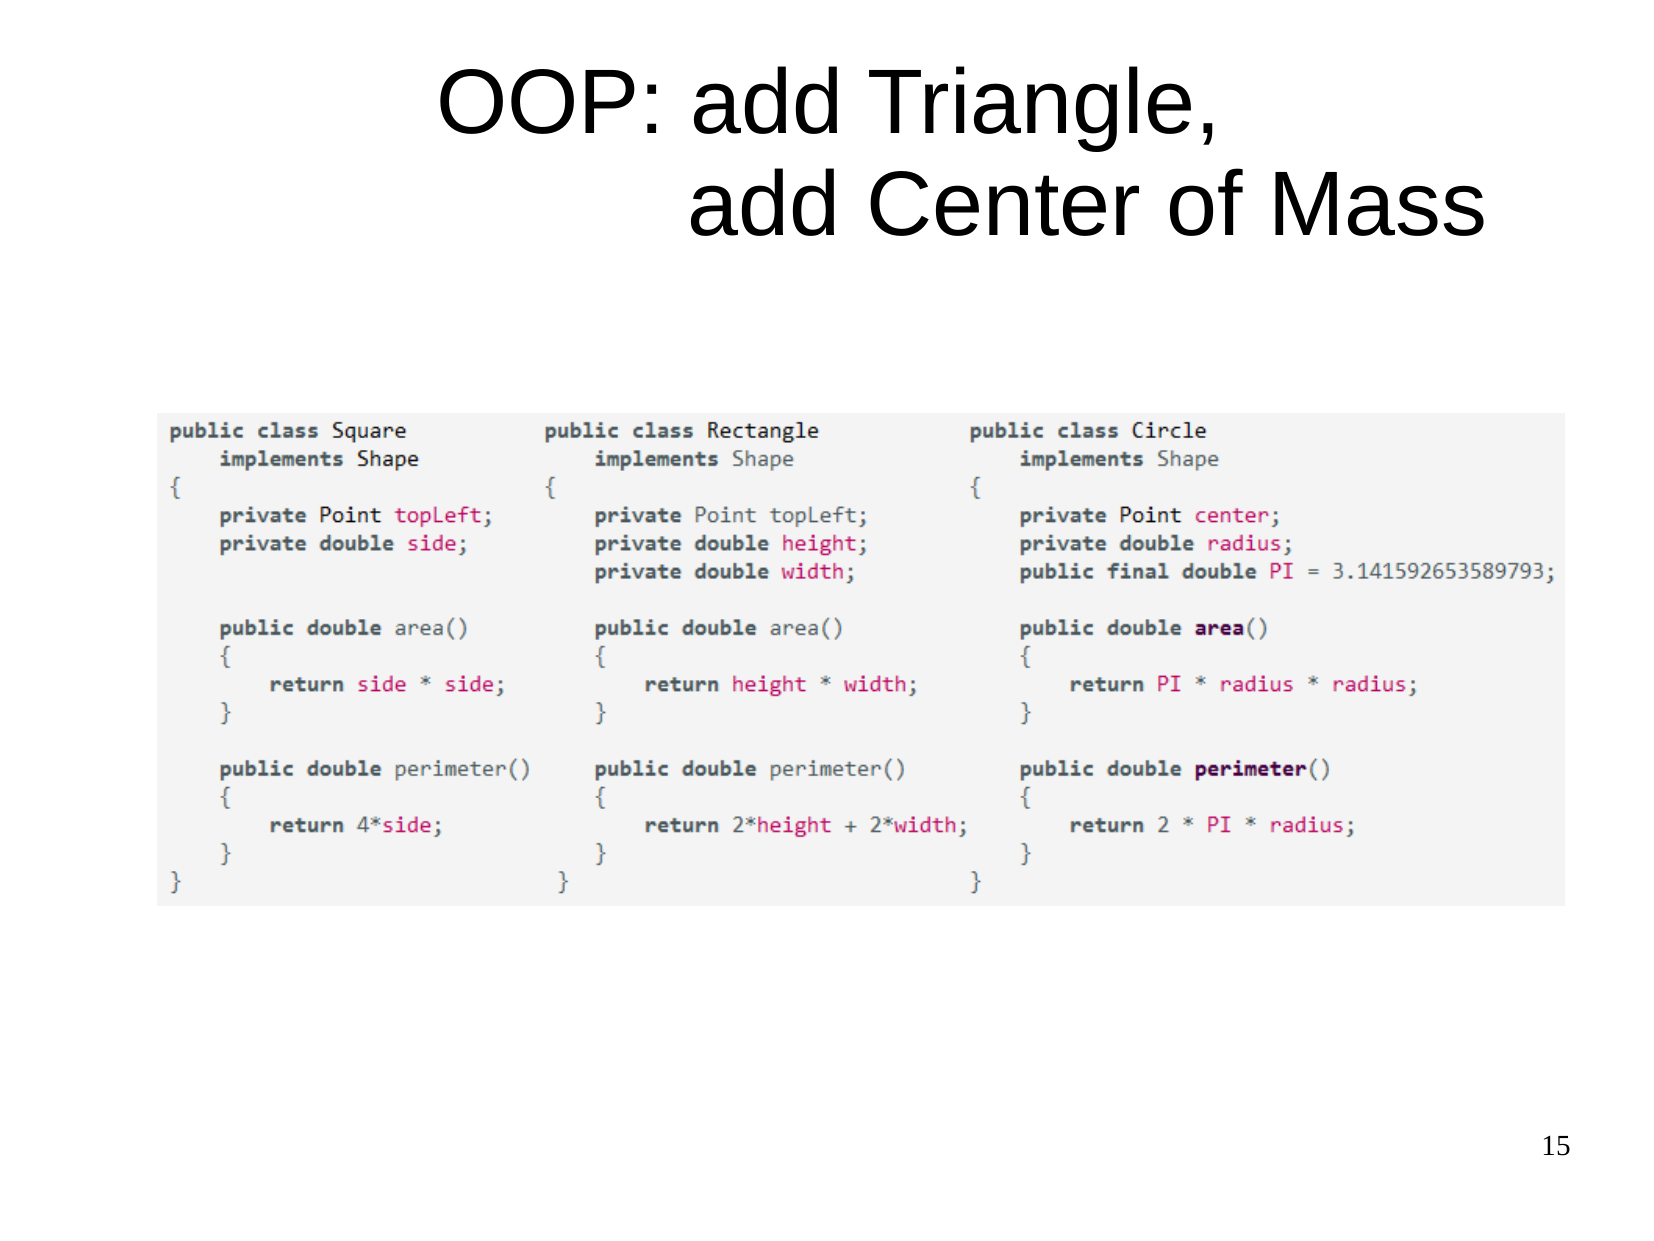

# OOP: add Triangle, add Center of Mass
15